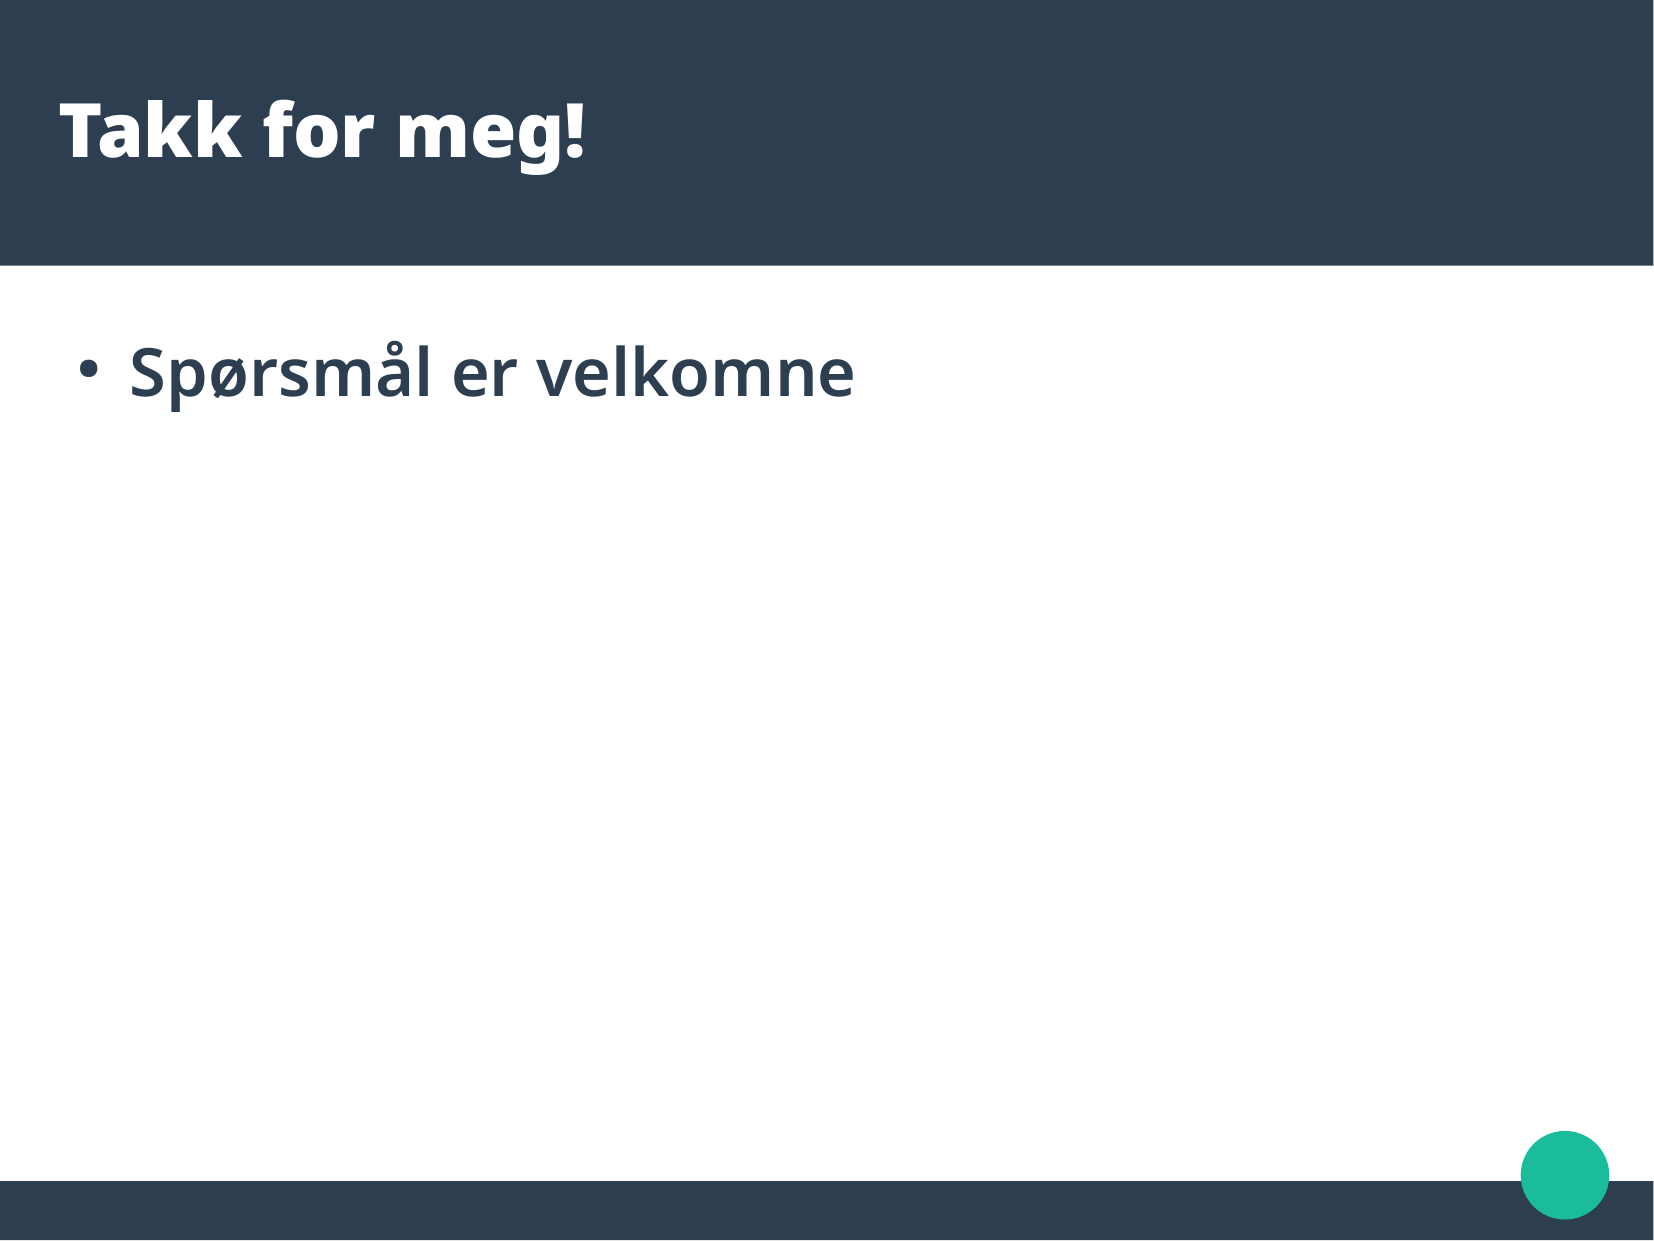

# Takk for meg!
Spørsmål er velkomne